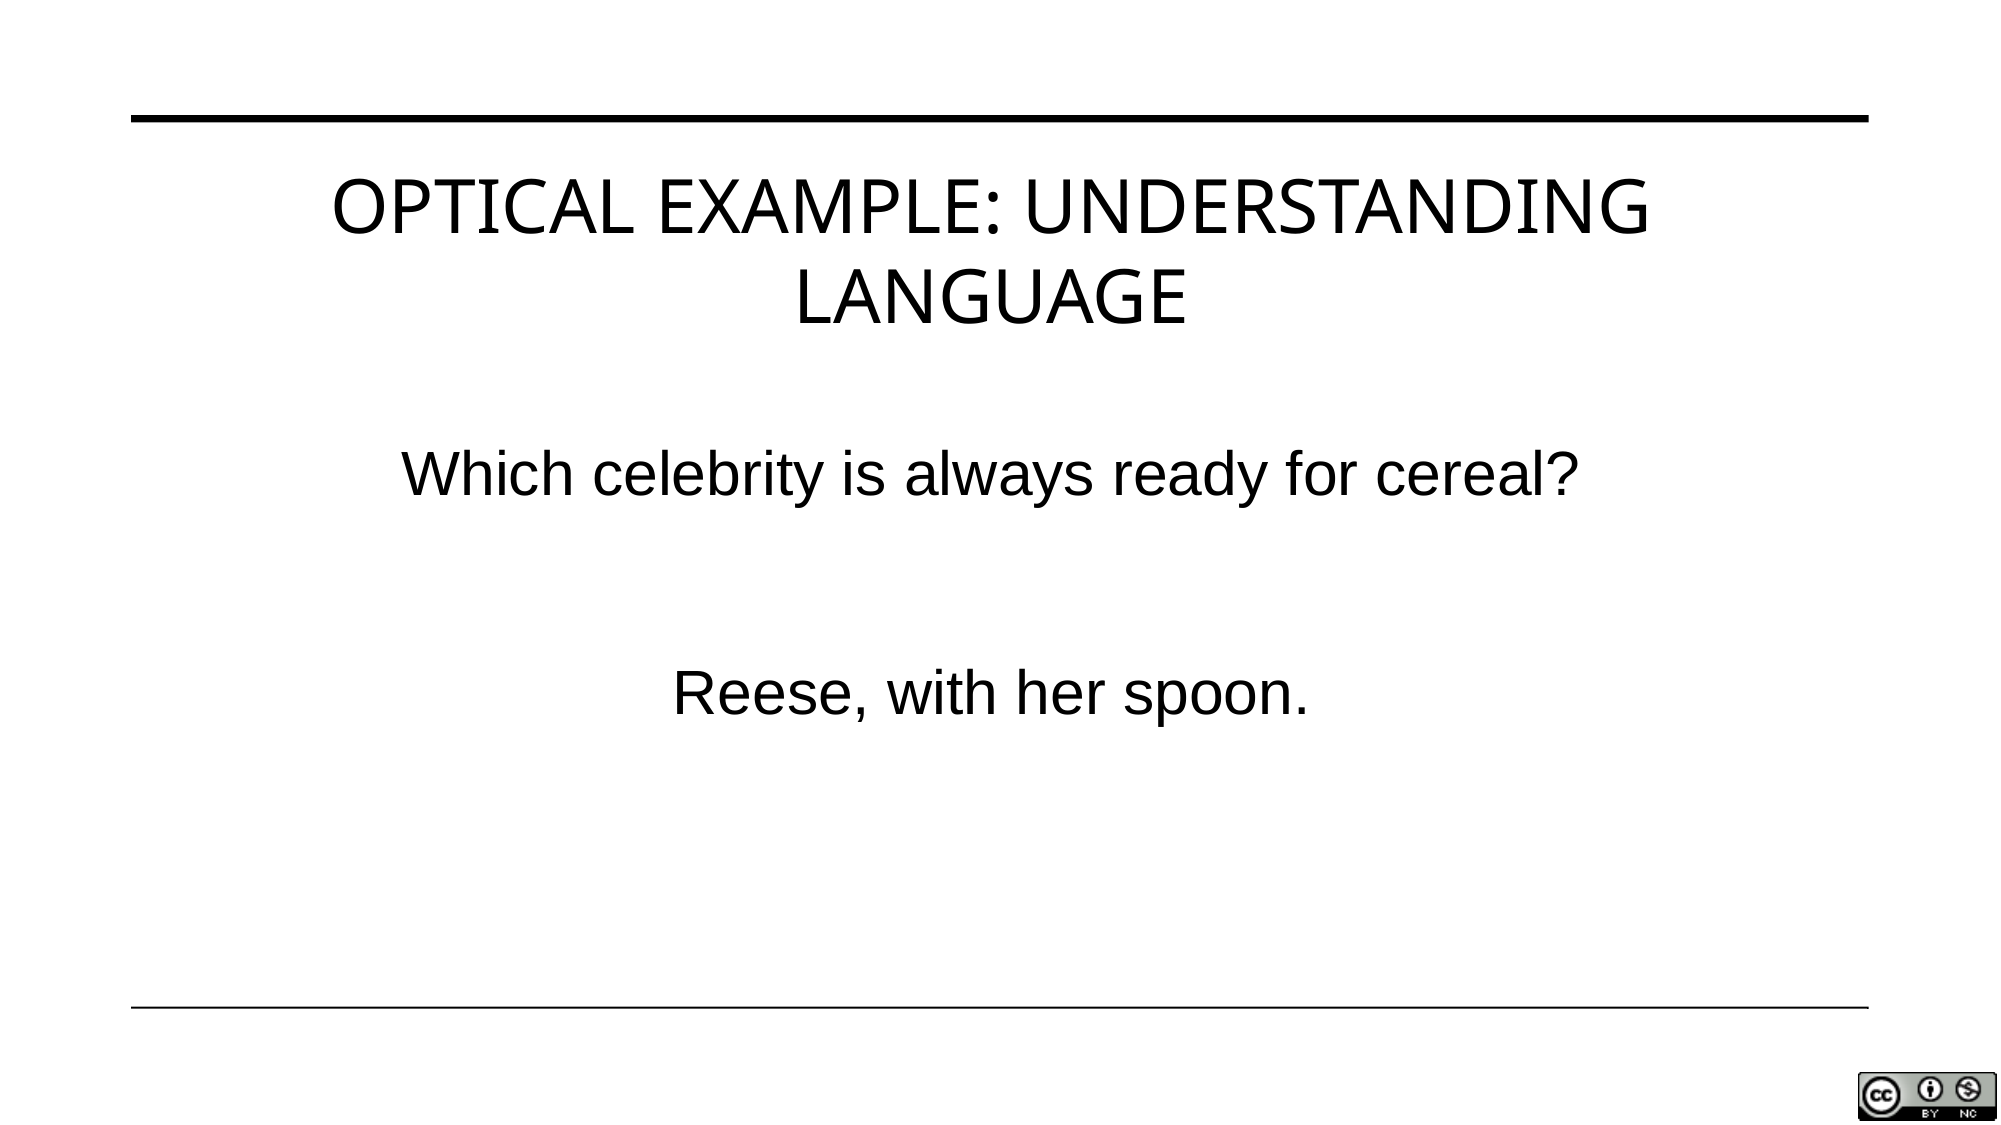

# OPTICAL EXAMPLE: UNDERSTANDING LANGUAGE
Which celebrity is always ready for cereal?
Reese, with her spoon.